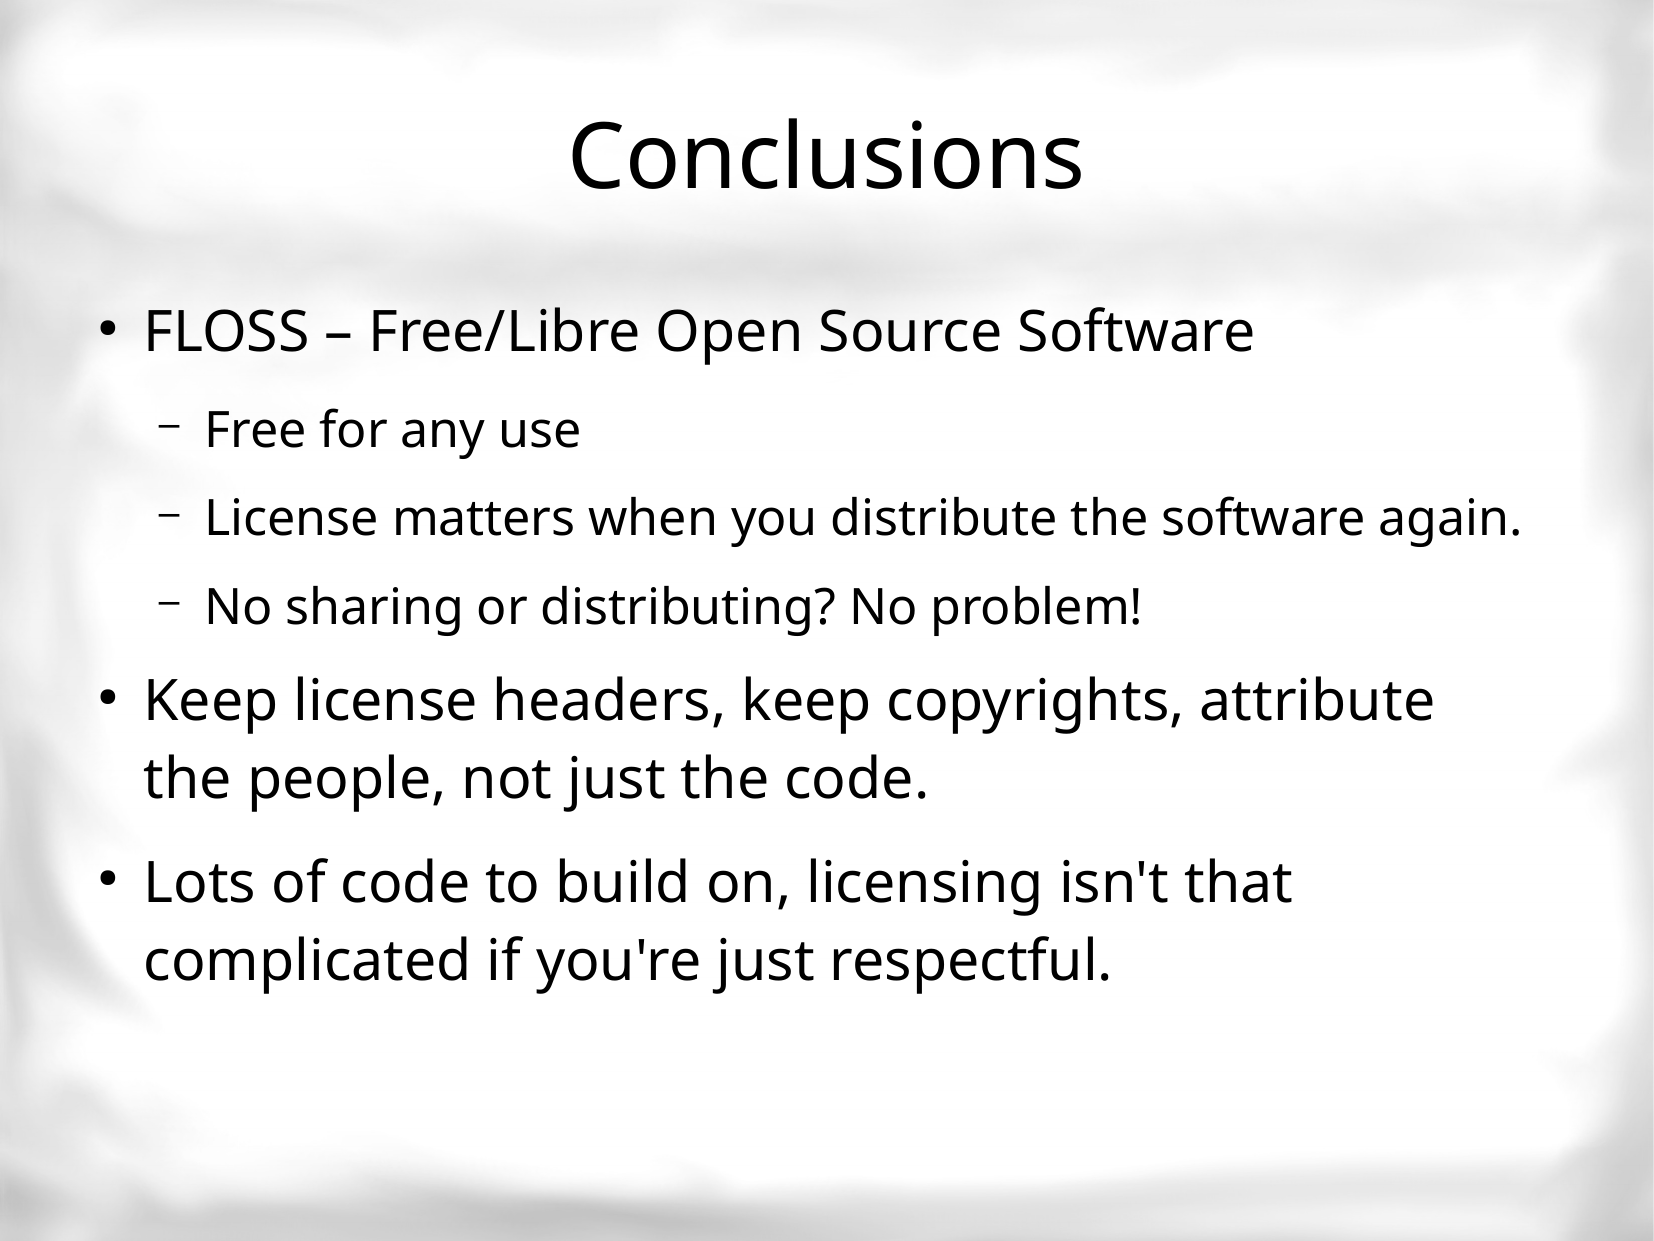

# Conclusions
FLOSS – Free/Libre Open Source Software
Free for any use
License matters when you distribute the software again.
No sharing or distributing? No problem!
Keep license headers, keep copyrights, attribute the people, not just the code.
Lots of code to build on, licensing isn't that complicated if you're just respectful.